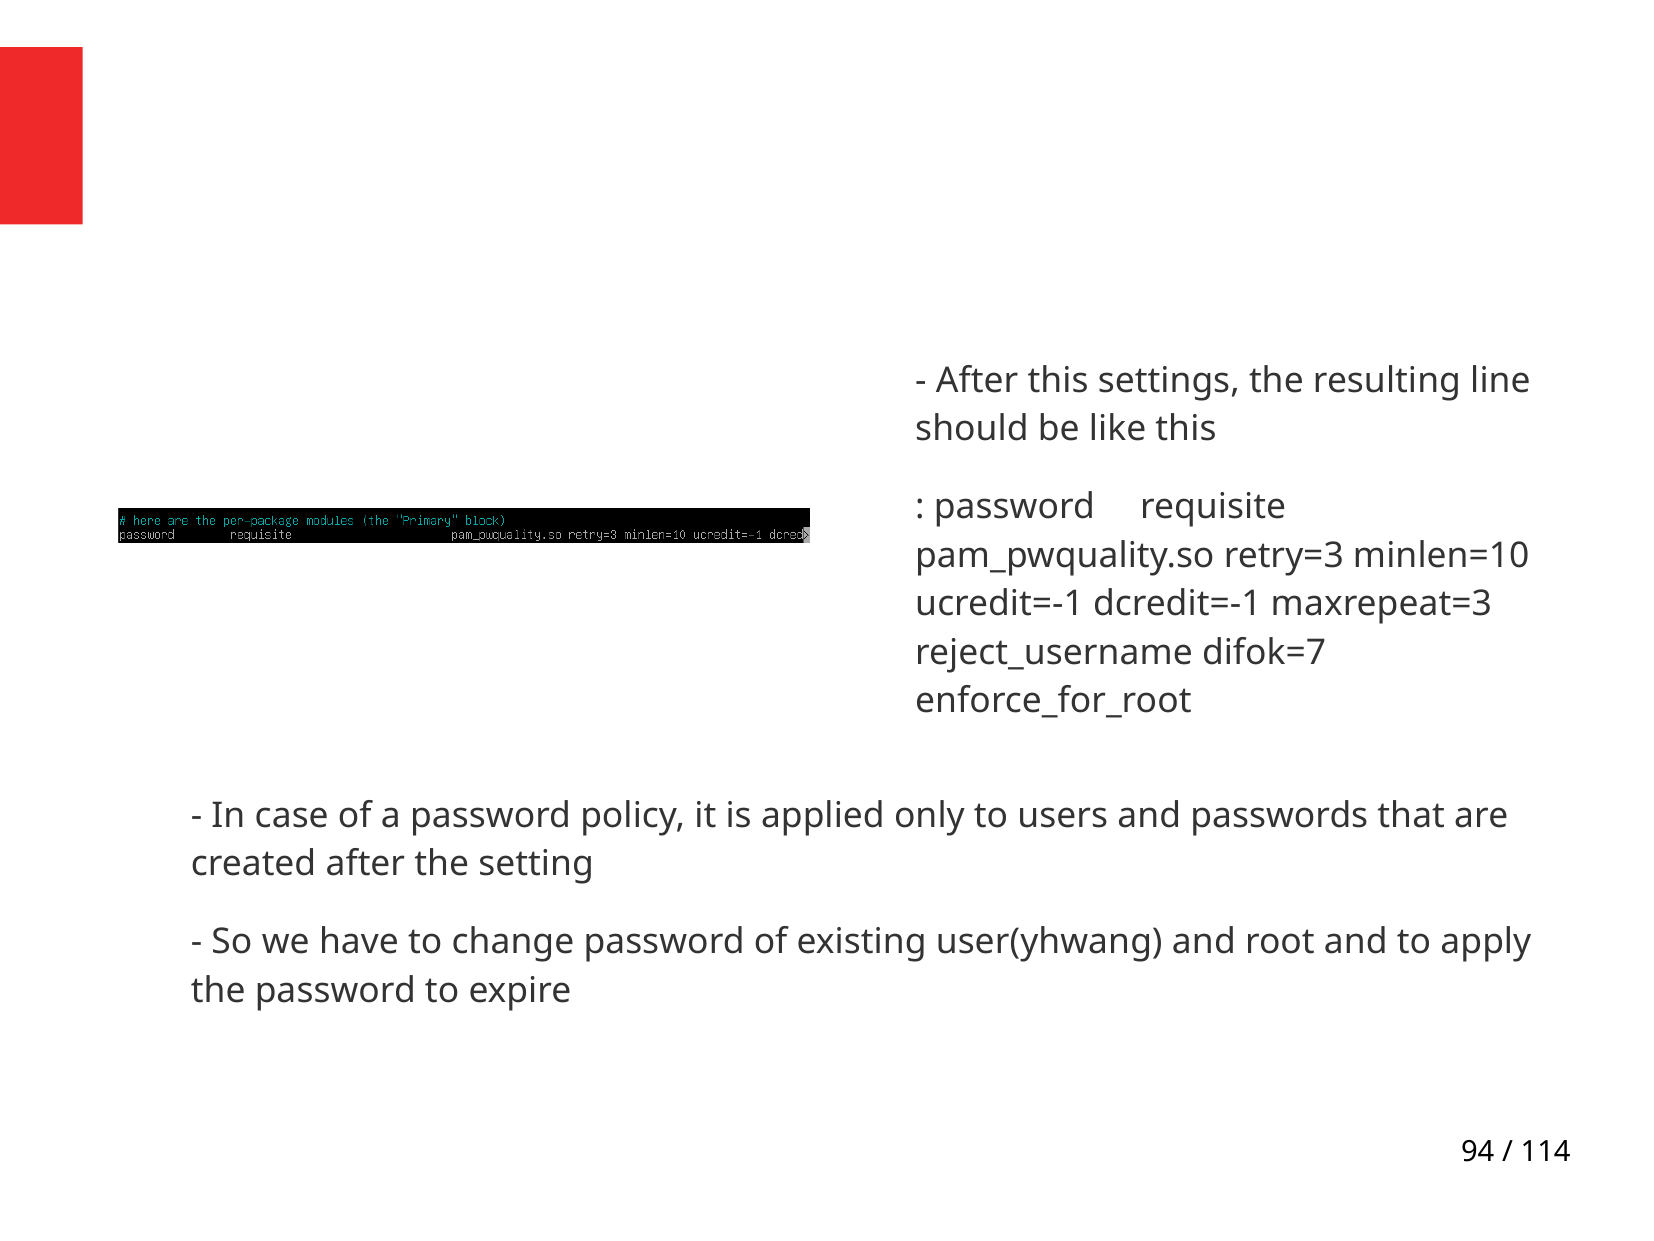

# - After this settings, the resulting line should be like this
: password	requisite	pam_pwquality.so retry=3 minlen=10 ucredit=-1 dcredit=-1 maxrepeat=3 reject_username difok=7 enforce_for_root
- In case of a password policy, it is applied only to users and passwords that are created after the setting
- So we have to change password of existing user(yhwang) and root and to apply the password to expire
94